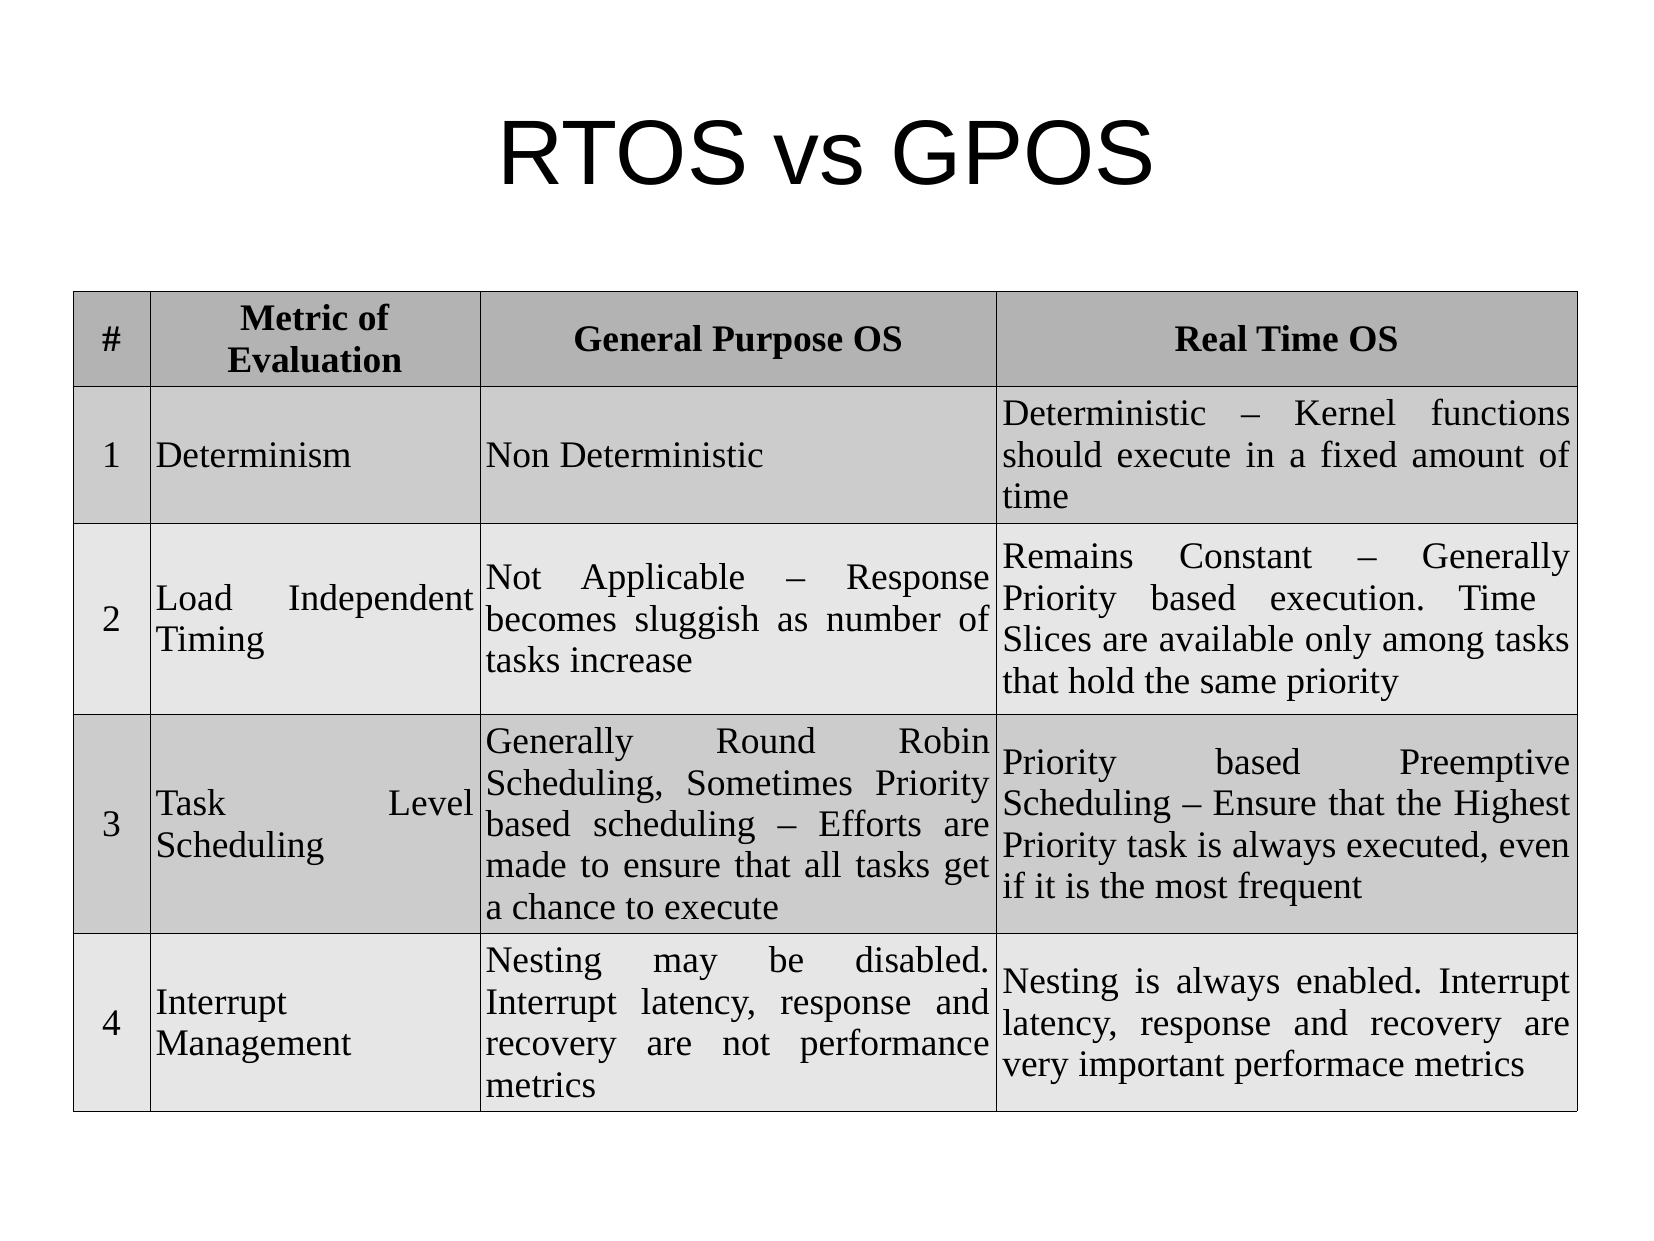

# RTOS vs GPOS
| # | Metric of Evaluation | General Purpose OS | Real Time OS |
| --- | --- | --- | --- |
| 1 | Determinism | Non Deterministic | Deterministic – Kernel functions should execute in a fixed amount of time |
| 2 | Load Independent Timing | Not Applicable – Response becomes sluggish as number of tasks increase | Remains Constant – Generally Priority based execution. Time Slices are available only among tasks that hold the same priority |
| 3 | Task Level Scheduling | Generally Round Robin Scheduling, Sometimes Priority based scheduling – Efforts are made to ensure that all tasks get a chance to execute | Priority based Preemptive Scheduling – Ensure that the Highest Priority task is always executed, even if it is the most frequent |
| 4 | Interrupt Management | Nesting may be disabled. Interrupt latency, response and recovery are not performance metrics | Nesting is always enabled. Interrupt latency, response and recovery are very important performace metrics |